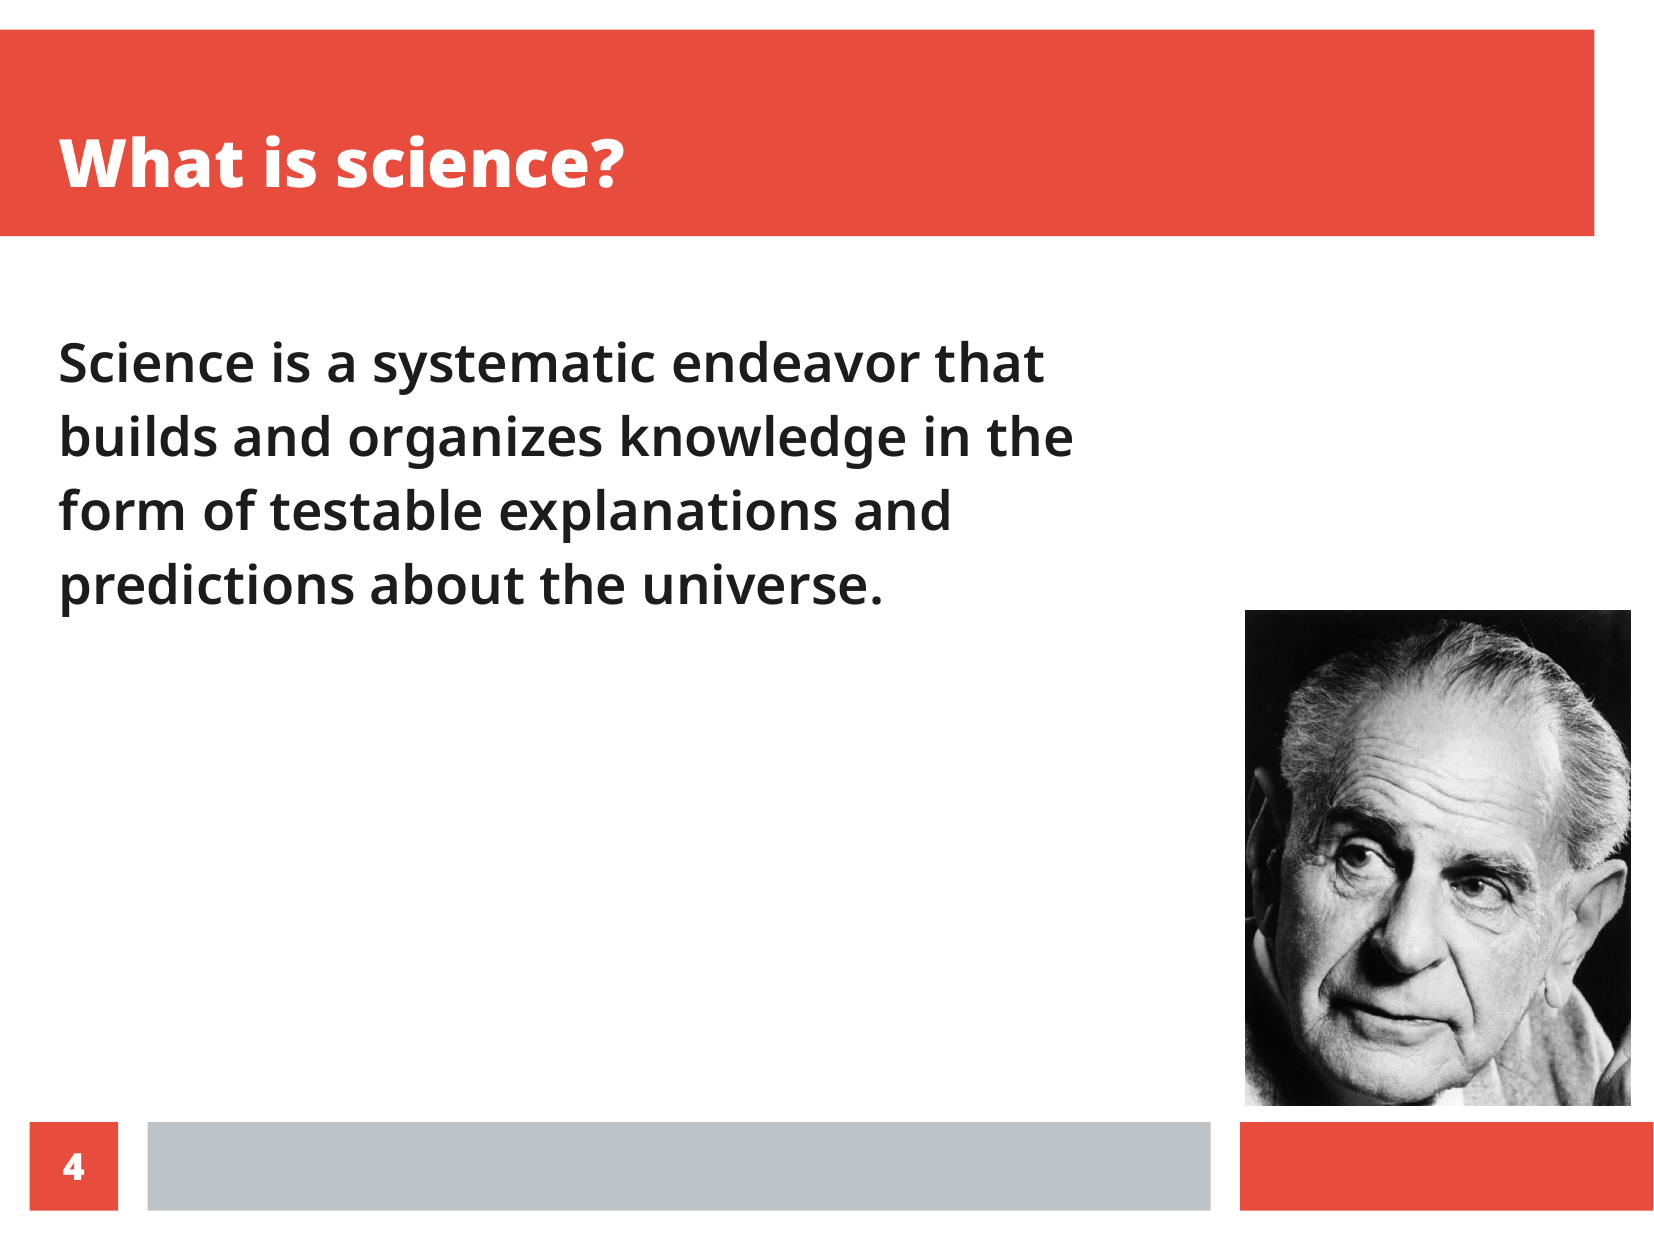

# What is science?
Science is a systematic endeavor that builds and organizes knowledge in the form of testable explanations and predictions about the universe.
4